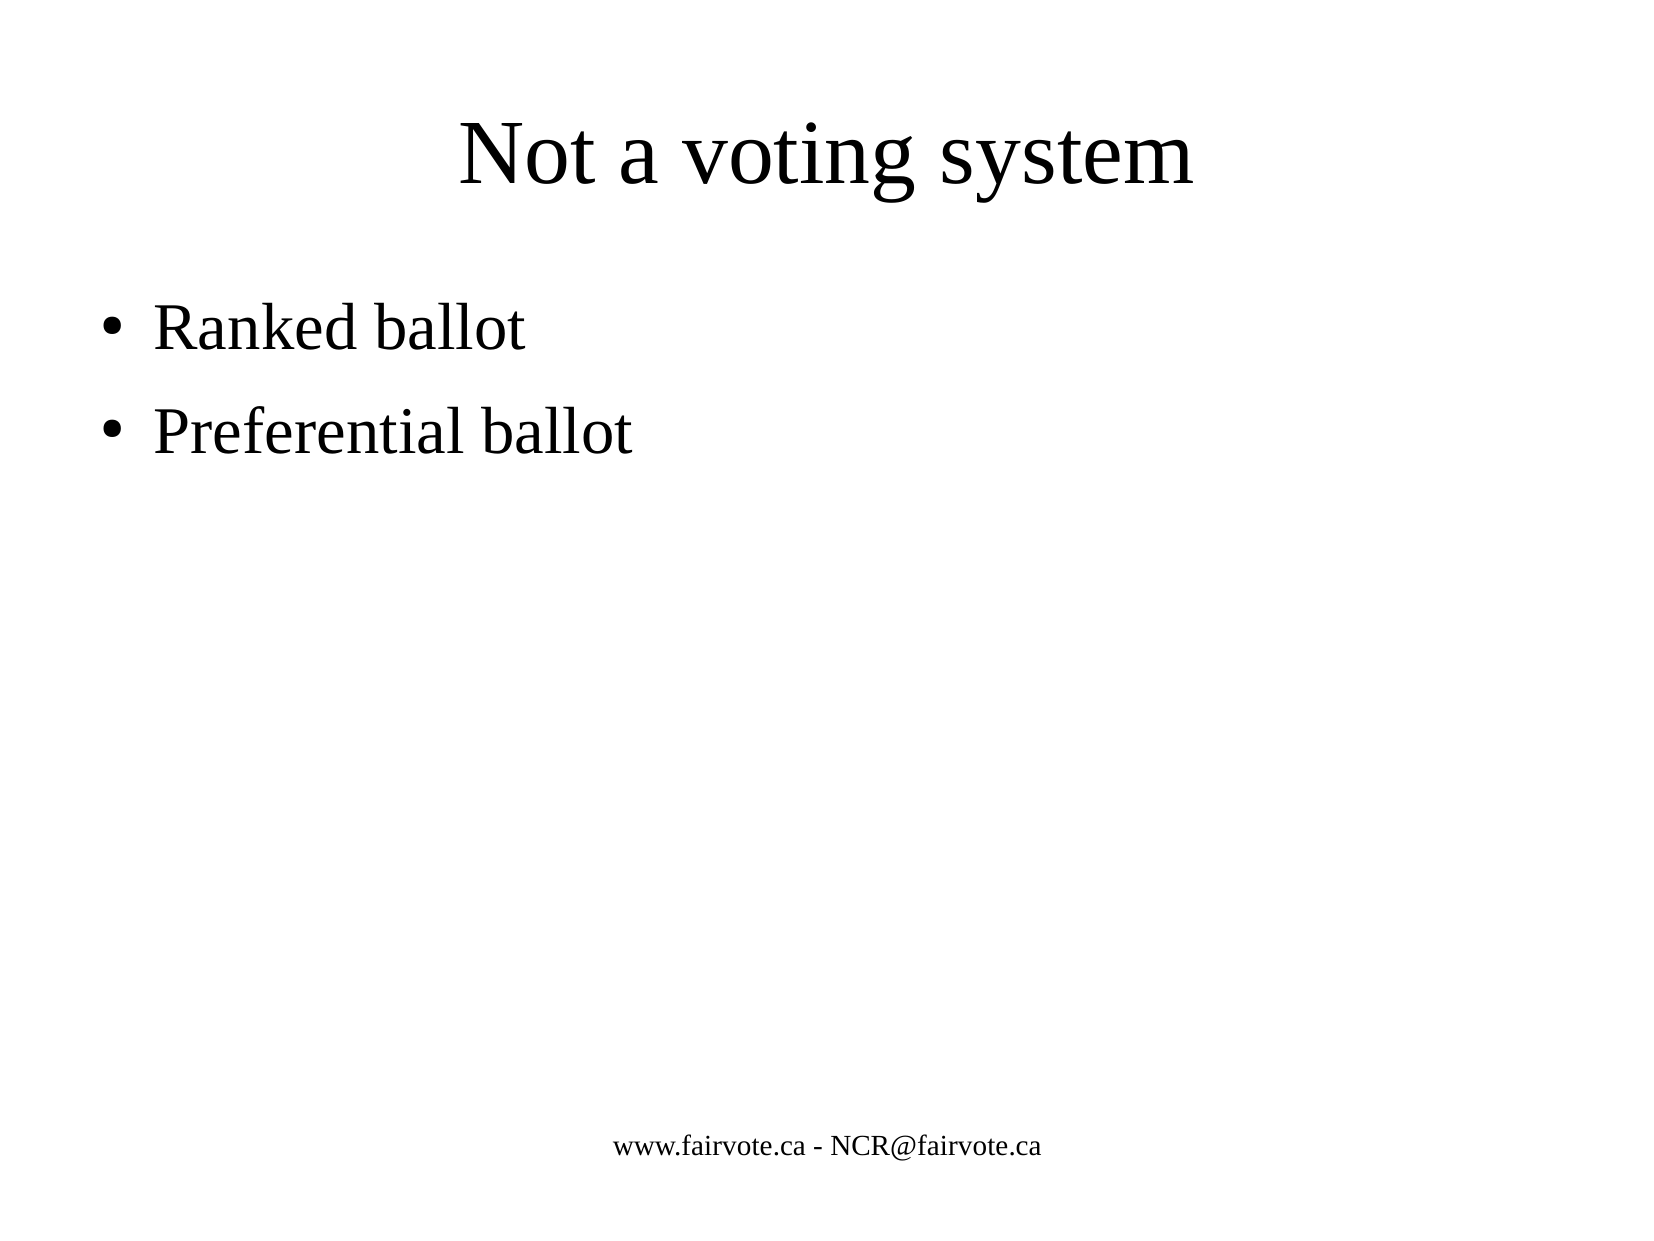

# Not a voting system
Ranked ballot
Preferential ballot
www.fairvote.ca - NCR@fairvote.ca